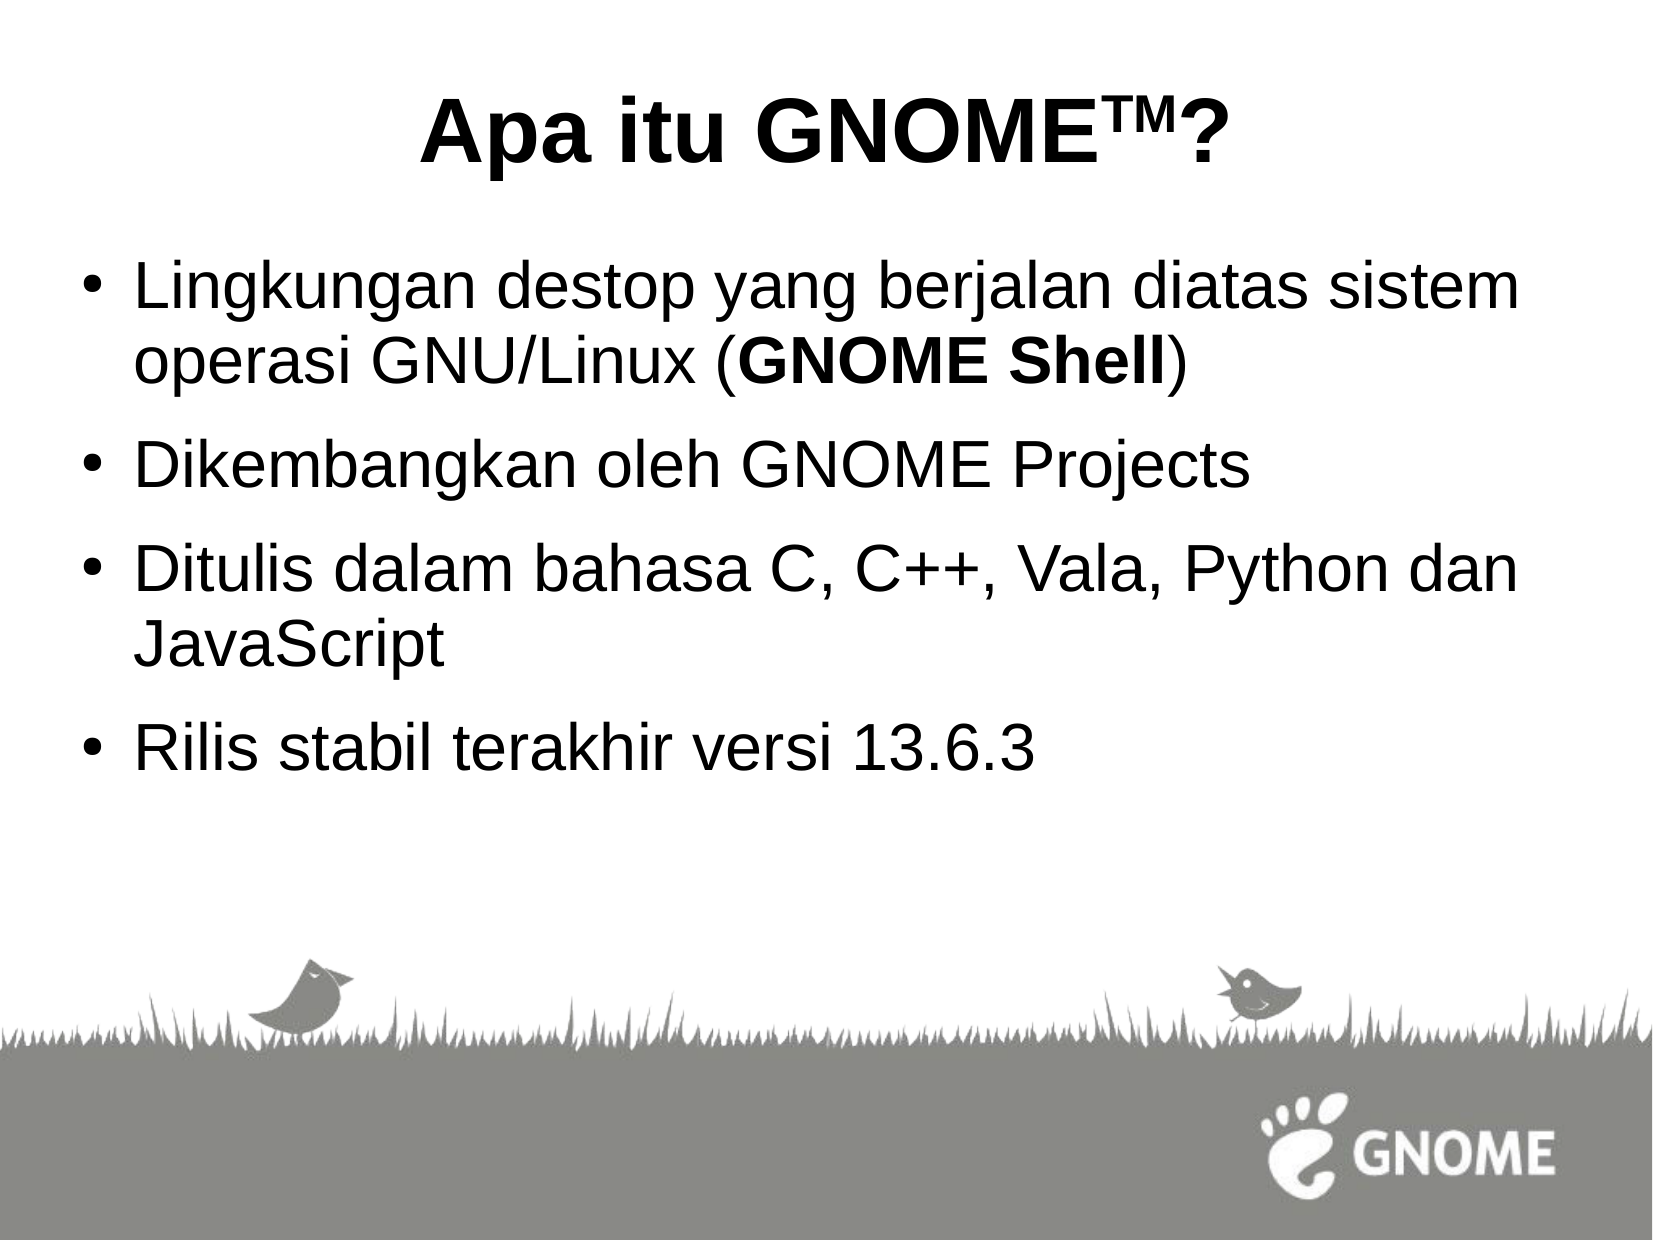

# Apa itu GNOMETM?
Lingkungan destop yang berjalan diatas sistem operasi GNU/Linux (GNOME Shell)
Dikembangkan oleh GNOME Projects
Ditulis dalam bahasa C, C++, Vala, Python dan JavaScript
Rilis stabil terakhir versi 13.6.3